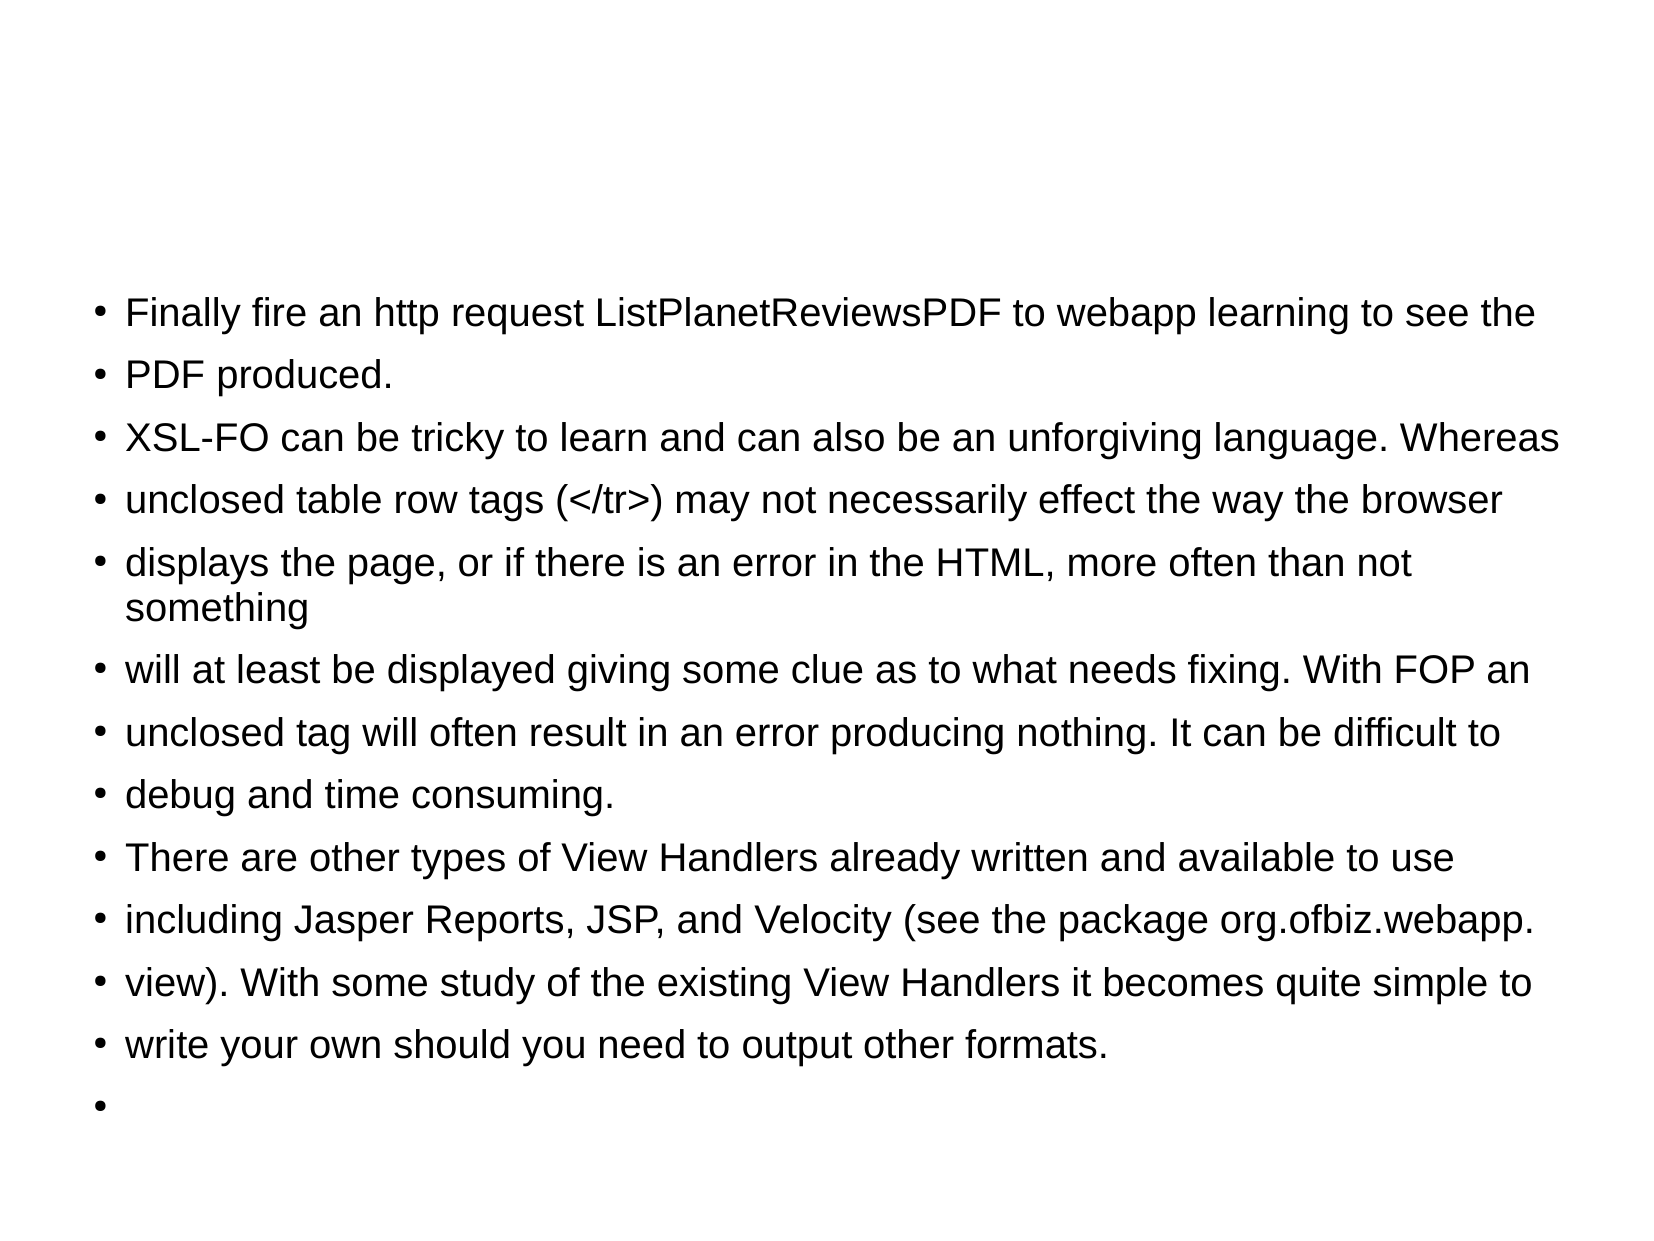

#
Finally fire an http request ListPlanetReviewsPDF to webapp learning to see the
PDF produced.
XSL-FO can be tricky to learn and can also be an unforgiving language. Whereas
unclosed table row tags (</tr>) may not necessarily effect the way the browser
displays the page, or if there is an error in the HTML, more often than not something
will at least be displayed giving some clue as to what needs fixing. With FOP an
unclosed tag will often result in an error producing nothing. It can be difficult to
debug and time consuming.
There are other types of View Handlers already written and available to use
including Jasper Reports, JSP, and Velocity (see the package org.ofbiz.webapp.
view). With some study of the existing View Handlers it becomes quite simple to
write your own should you need to output other formats.